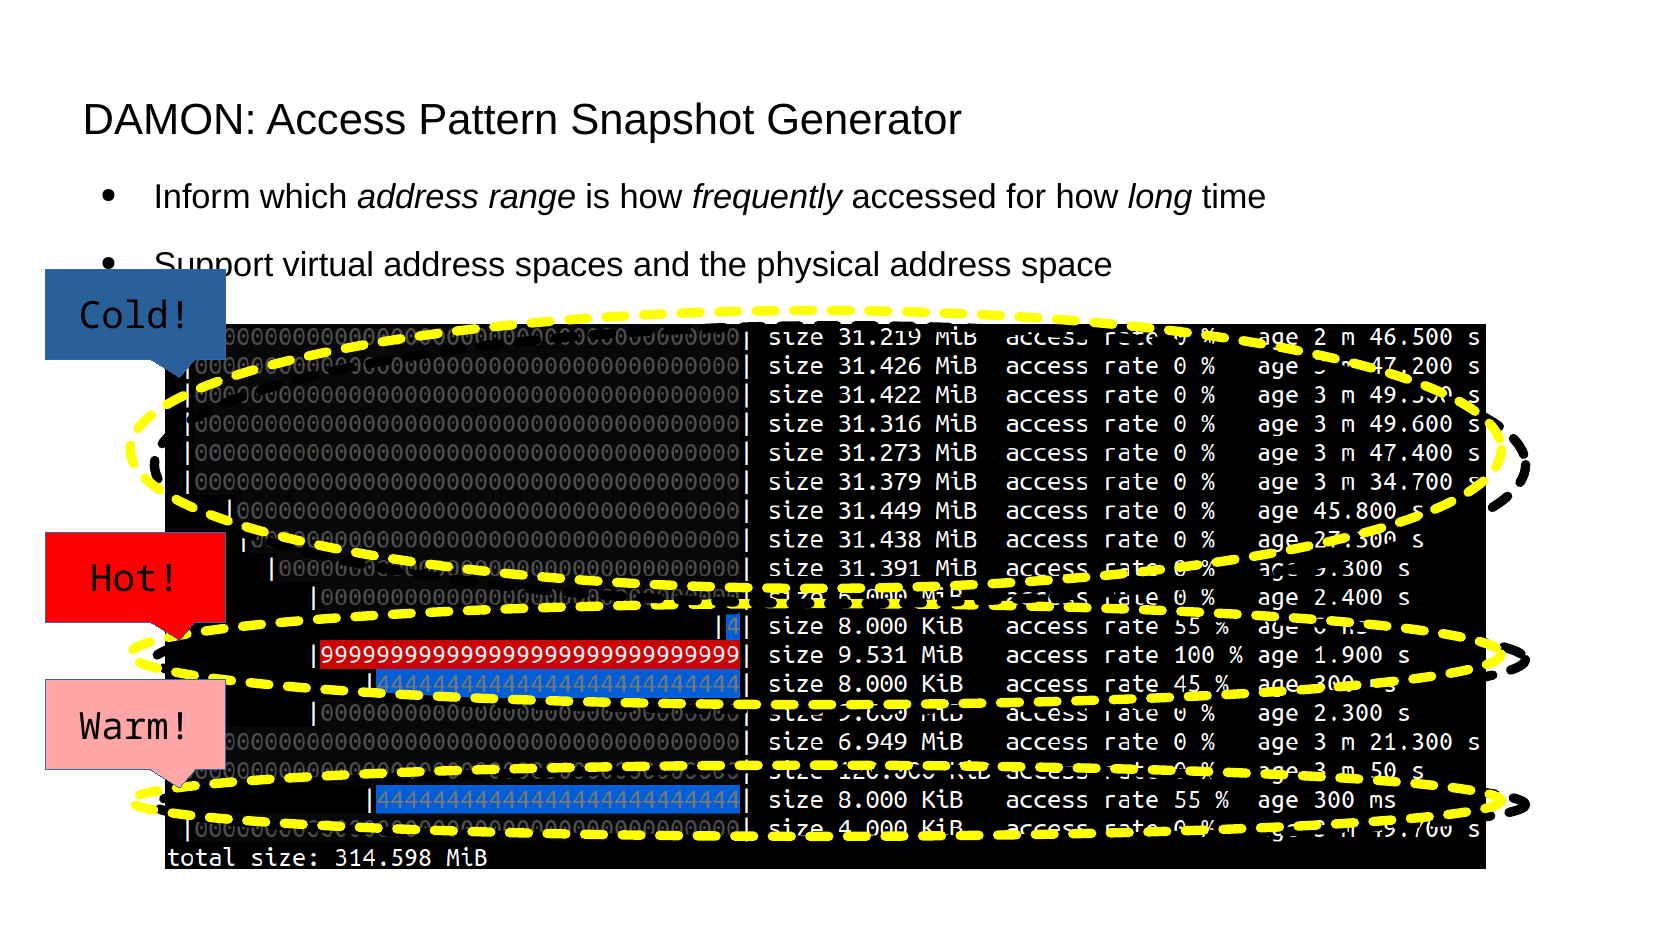

# DAMON: Access Pattern Snapshot Generator
Inform which address range is how frequently accessed for how long time
Support virtual address spaces and the physical address space
Cold!
Hot!
Warm!